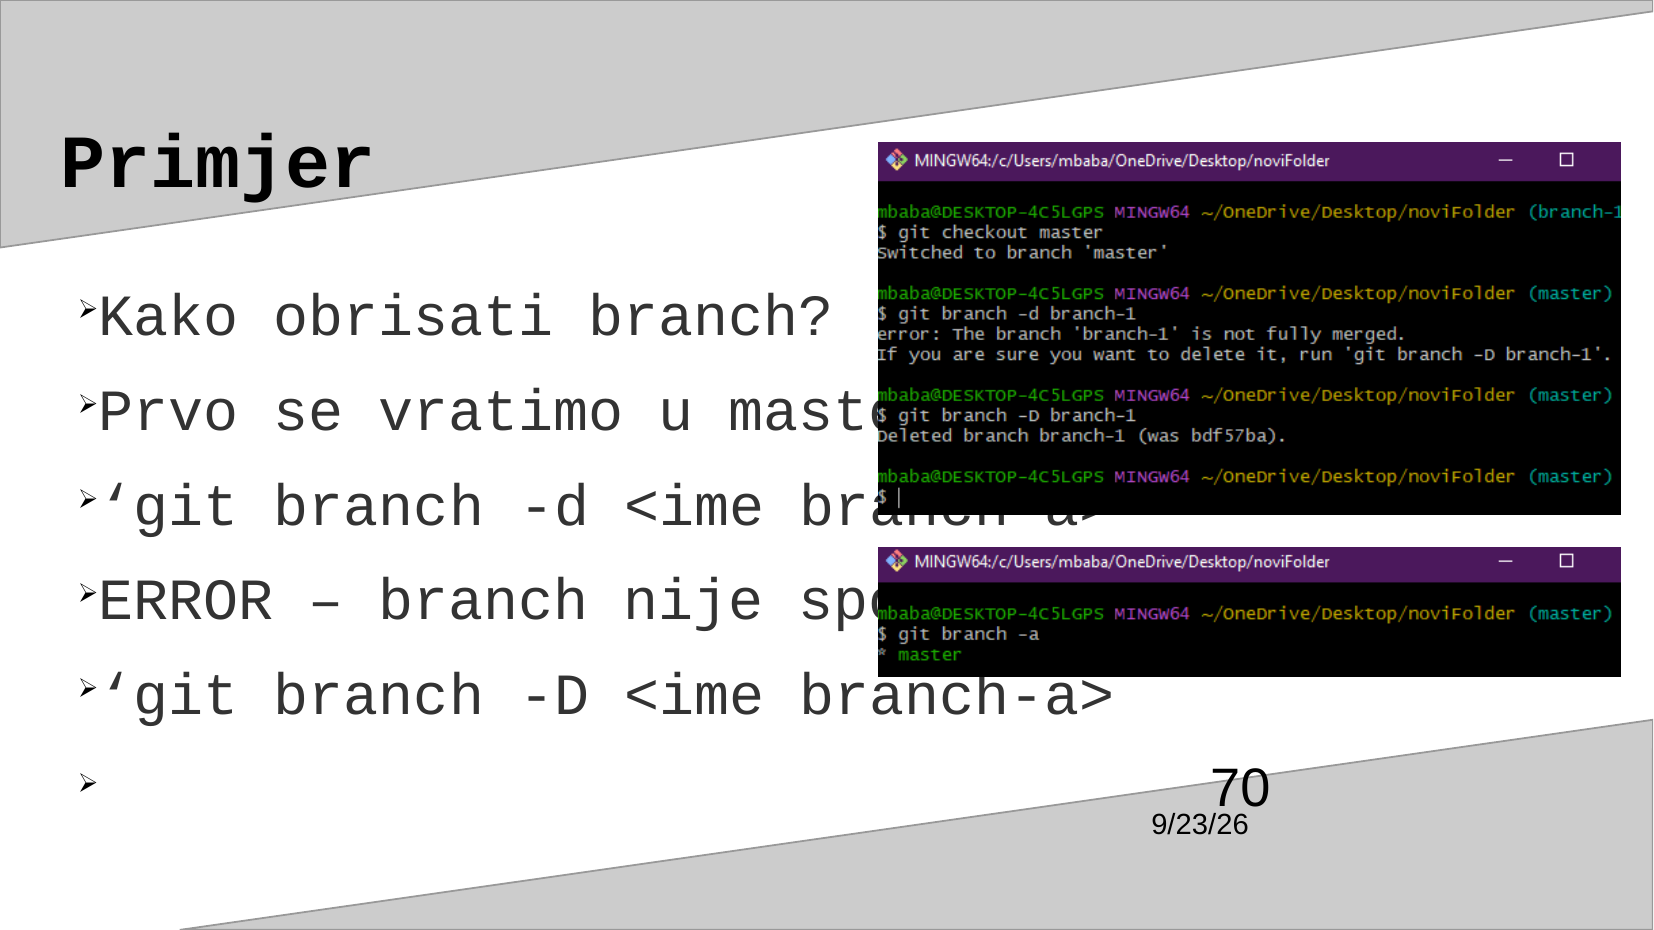

Primjer
# Kako obrisati branch?
Prvo se vratimo u master
‘git branch -d <ime branch-a>
ERROR – branch nije spojen
‘git branch -D <ime branch-a>